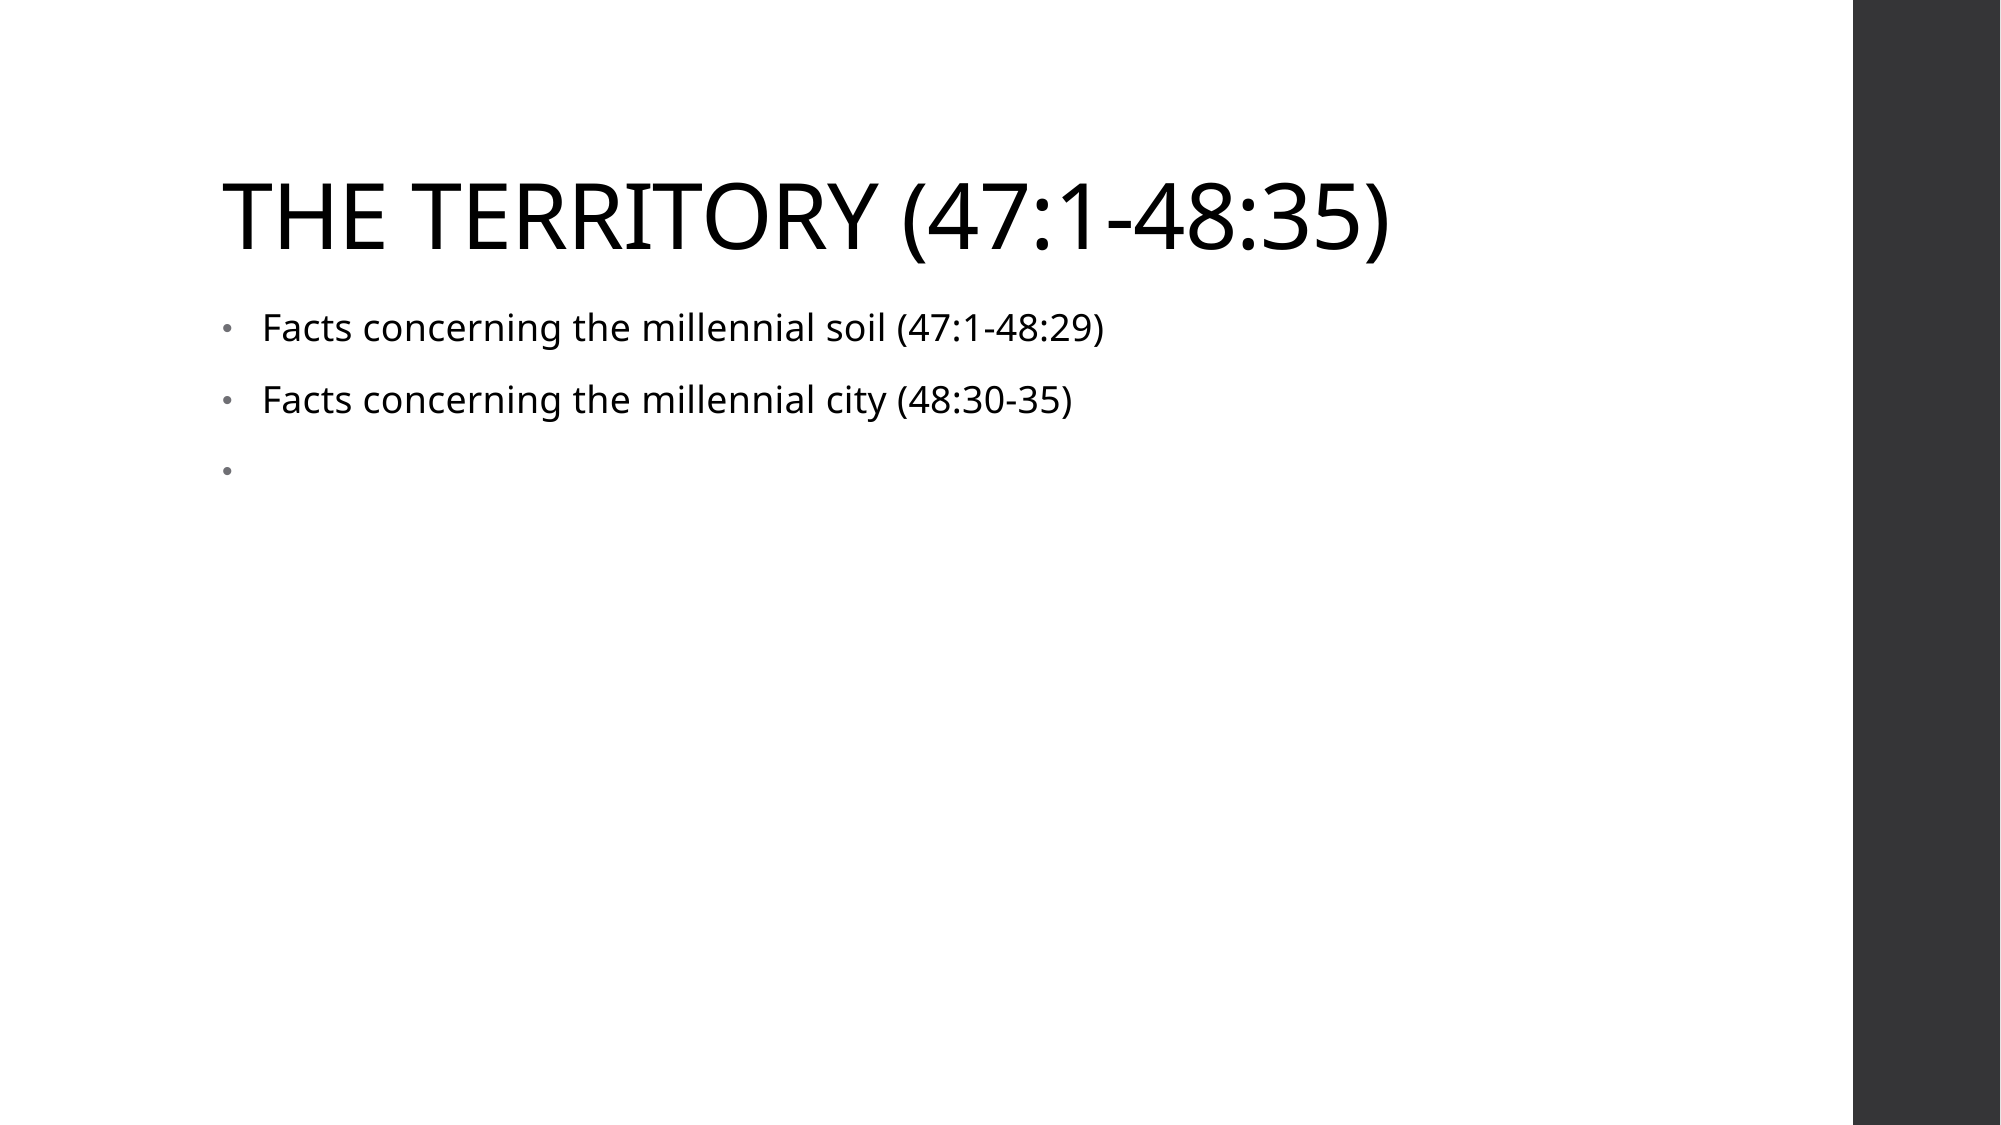

# THE TERRITORY (47:1-48:35)
 Facts concerning the millennial soil (47:1-48:29)
 Facts concerning the millennial city (48:30-35)